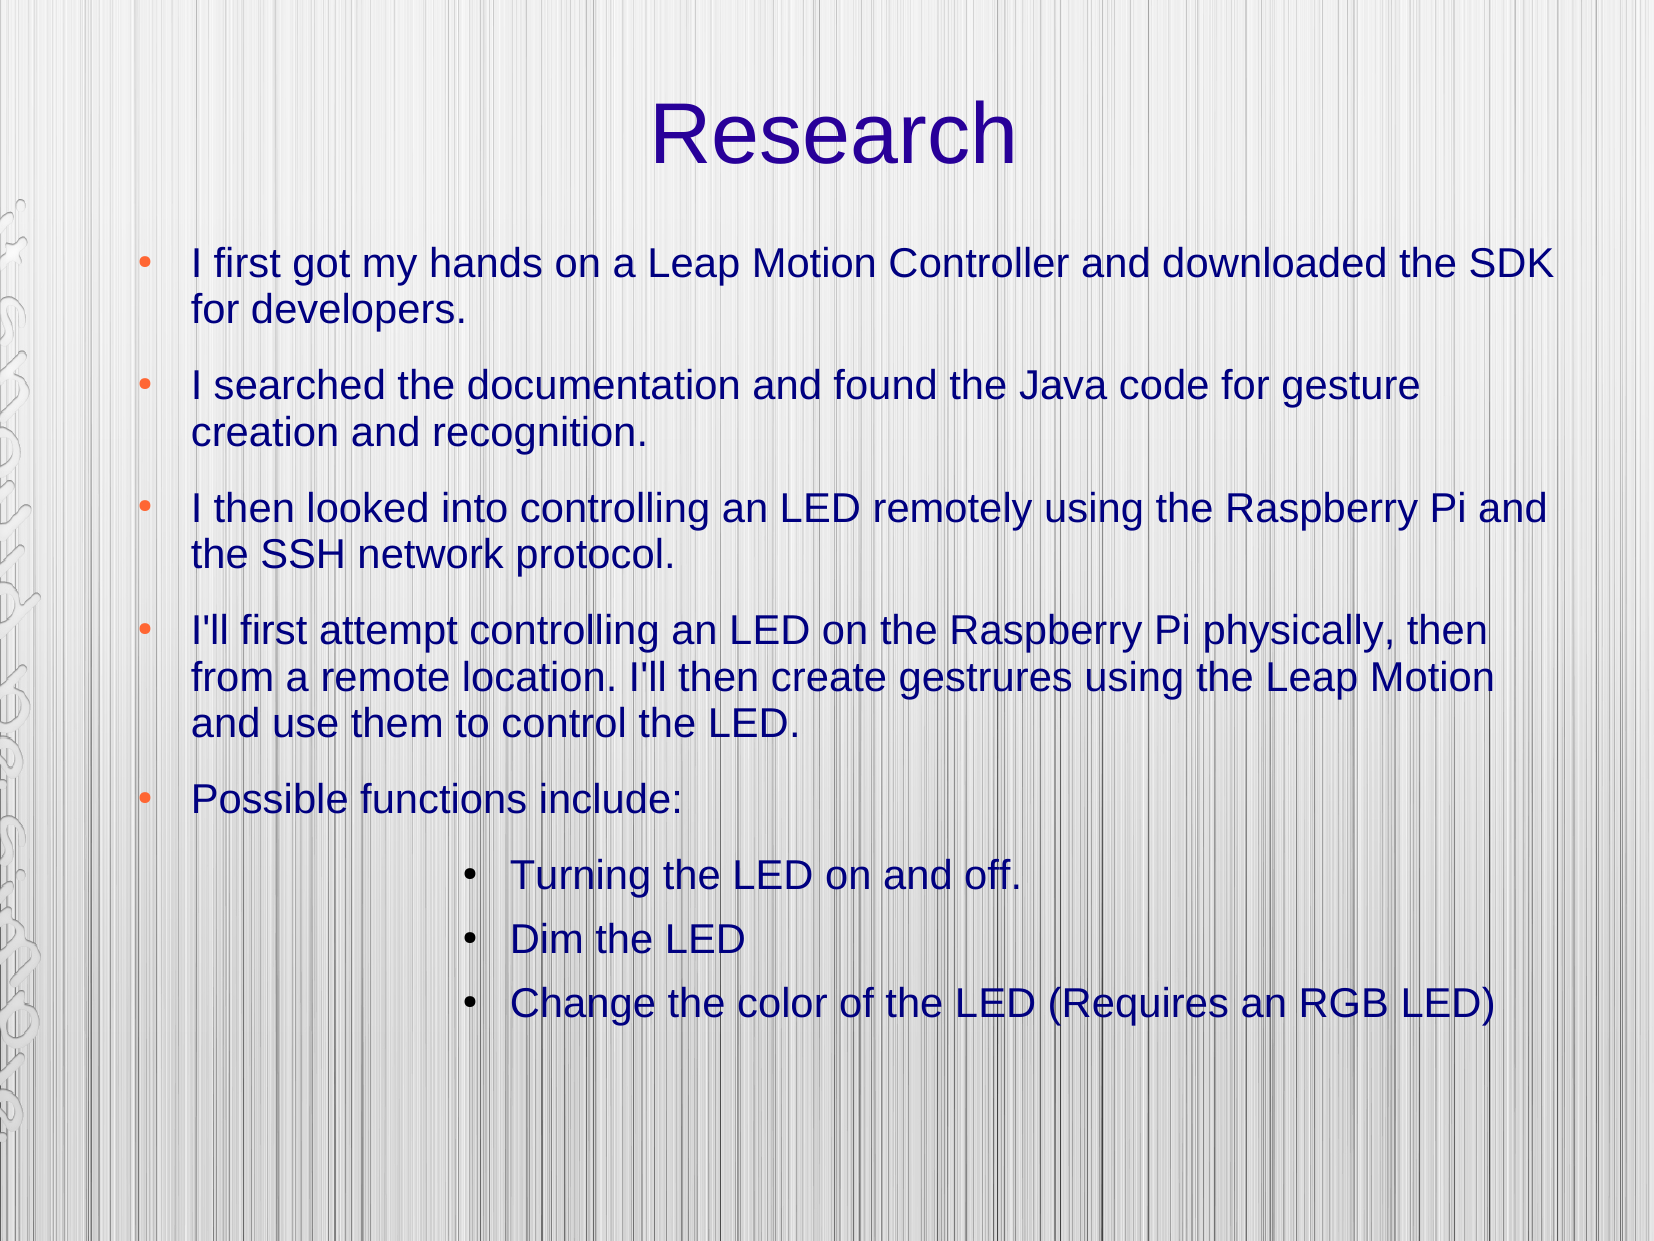

# Research
I first got my hands on a Leap Motion Controller and downloaded the SDK for developers.
I searched the documentation and found the Java code for gesture creation and recognition.
I then looked into controlling an LED remotely using the Raspberry Pi and the SSH network protocol.
I'll first attempt controlling an LED on the Raspberry Pi physically, then from a remote location. I'll then create gestrures using the Leap Motion and use them to control the LED.
Possible functions include:
Turning the LED on and off.
Dim the LED
Change the color of the LED (Requires an RGB LED)